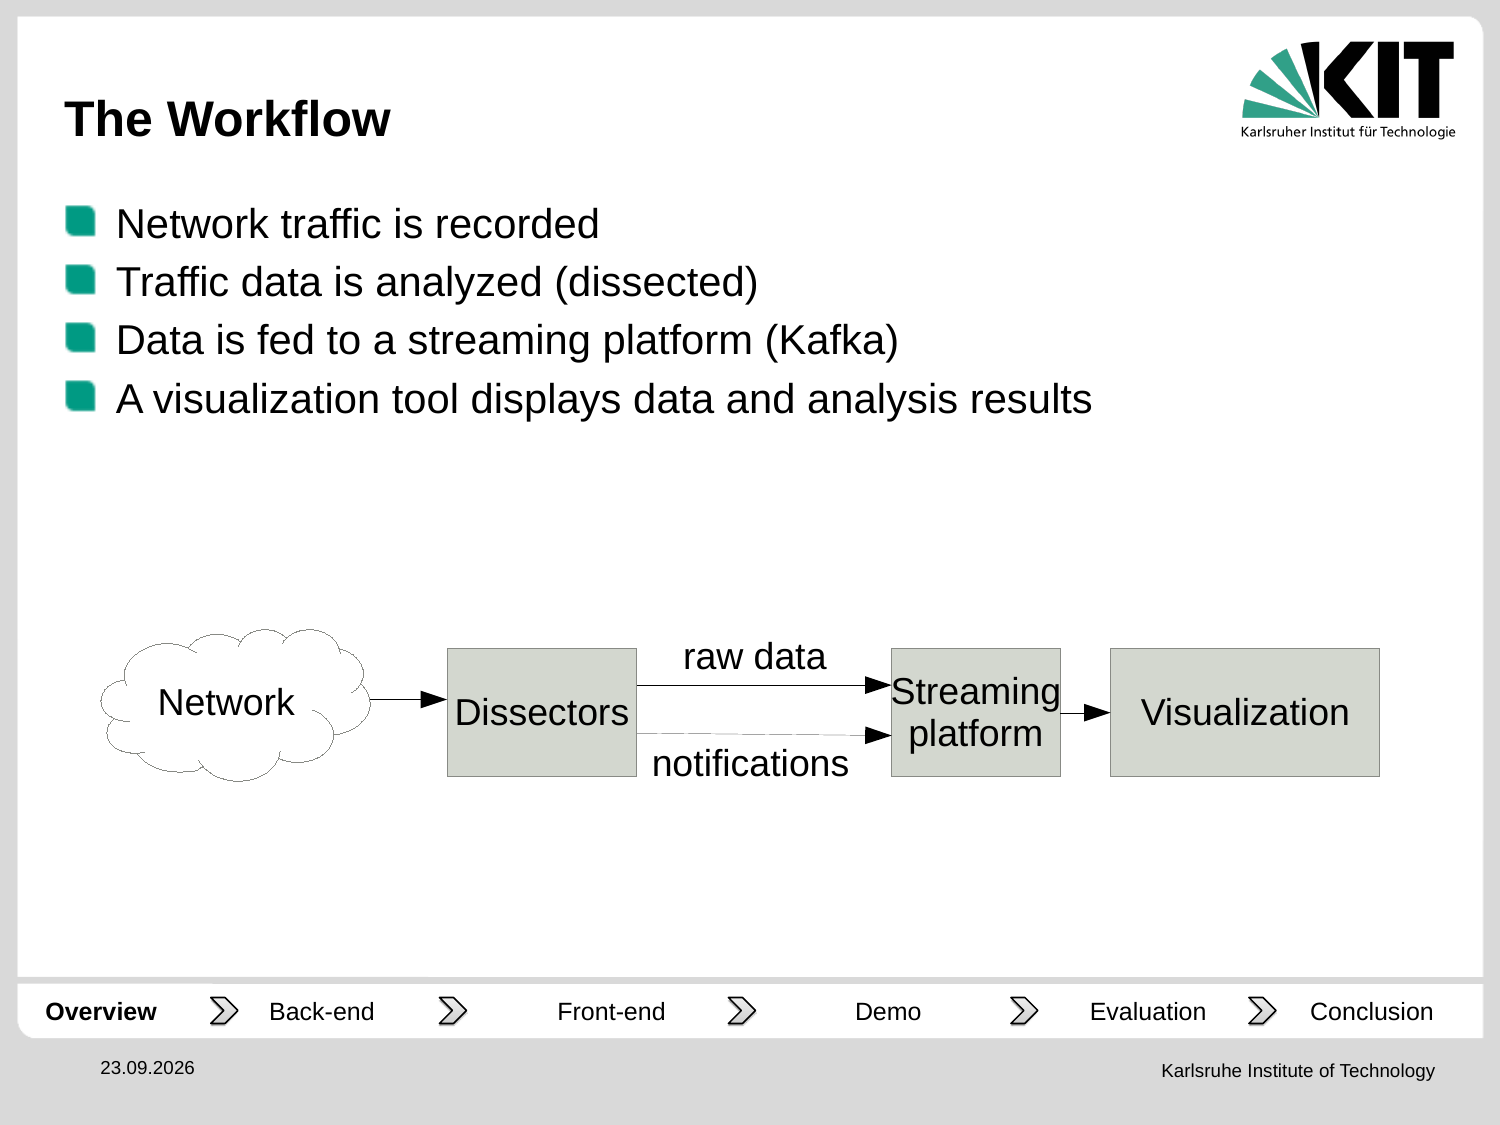

# The Workflow
Network traffic is recorded
Traffic data is analyzed (dissected)
Data is fed to a streaming platform (Kafka)
A visualization tool displays data and analysis results
raw data
Network
Dissectors
Streaming
platform
Visualization
notifications
Overview
Back-end
Front-end
Demo
Evaluation
Conclusion